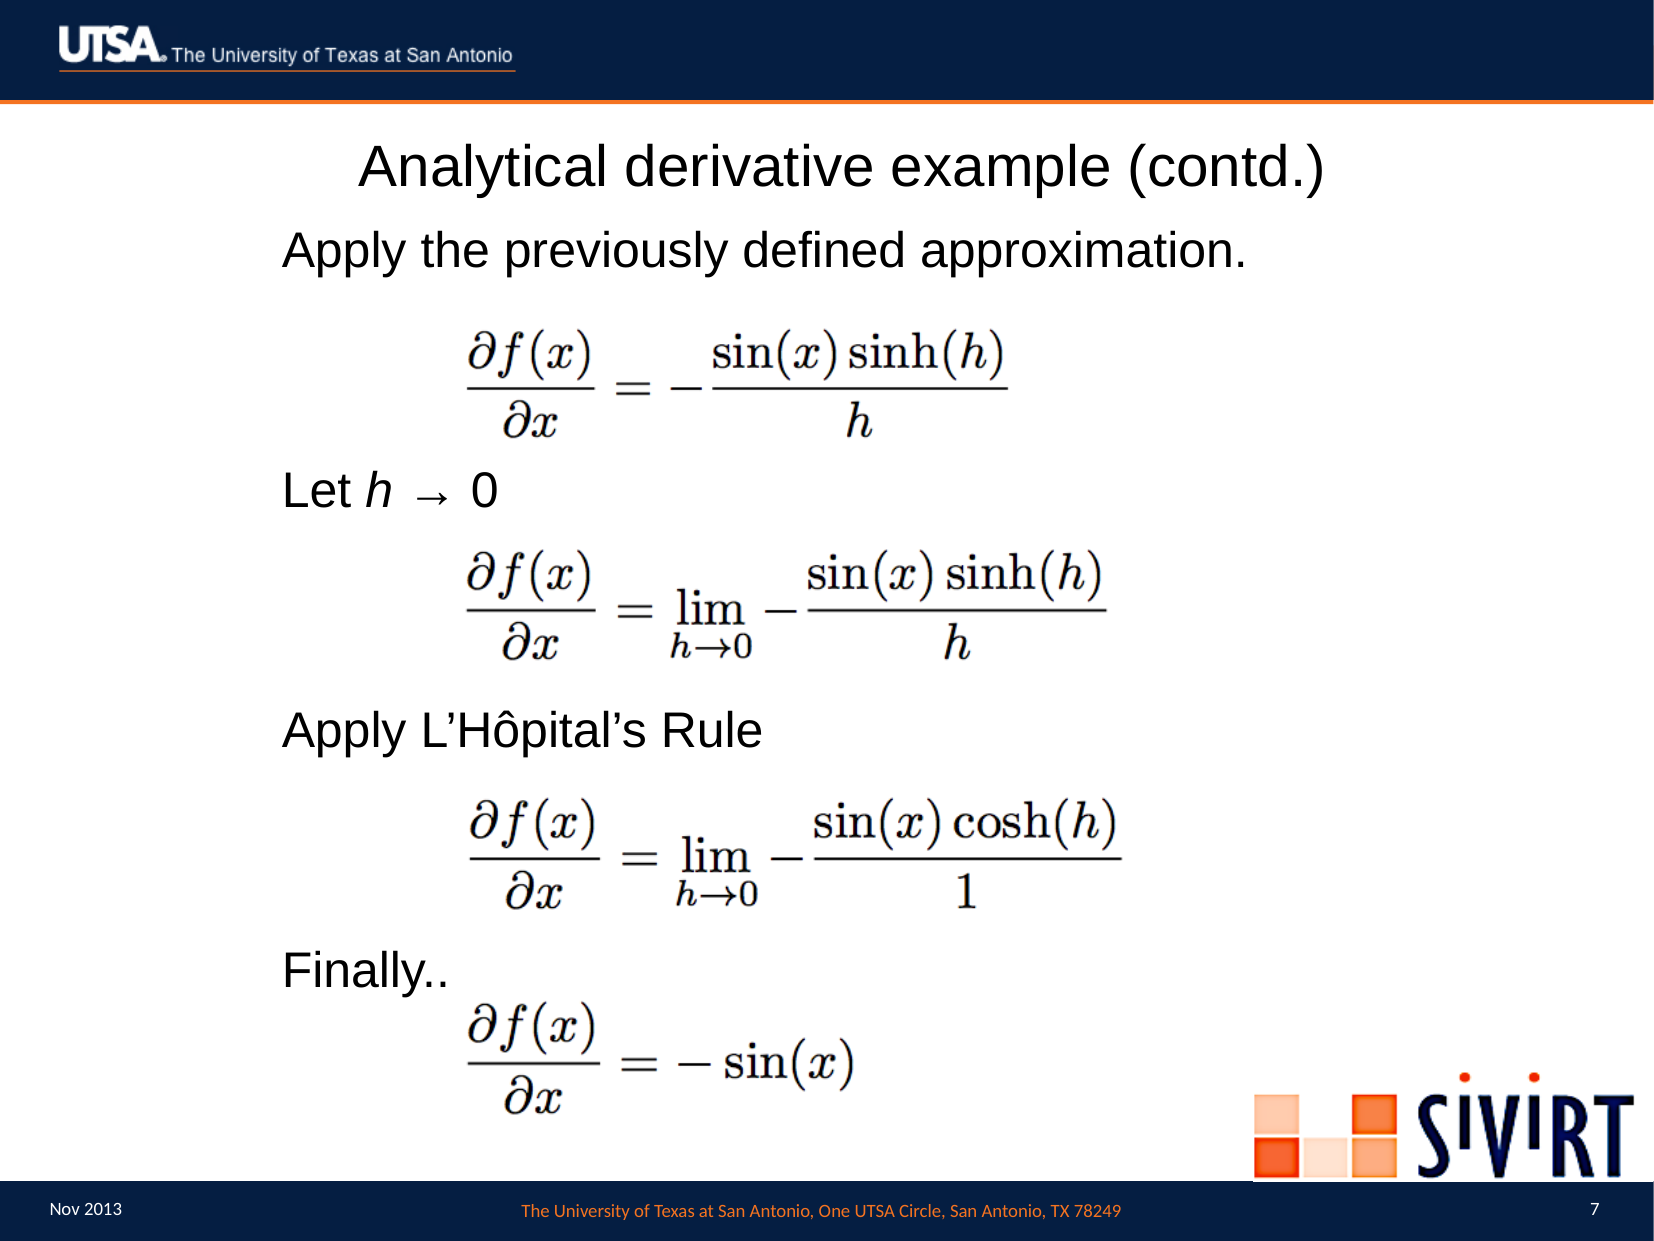

# Analytical derivative example (contd.)
Apply the previously defined approximation.
Let h → 0
Apply L’Hôpital’s Rule
Finally...